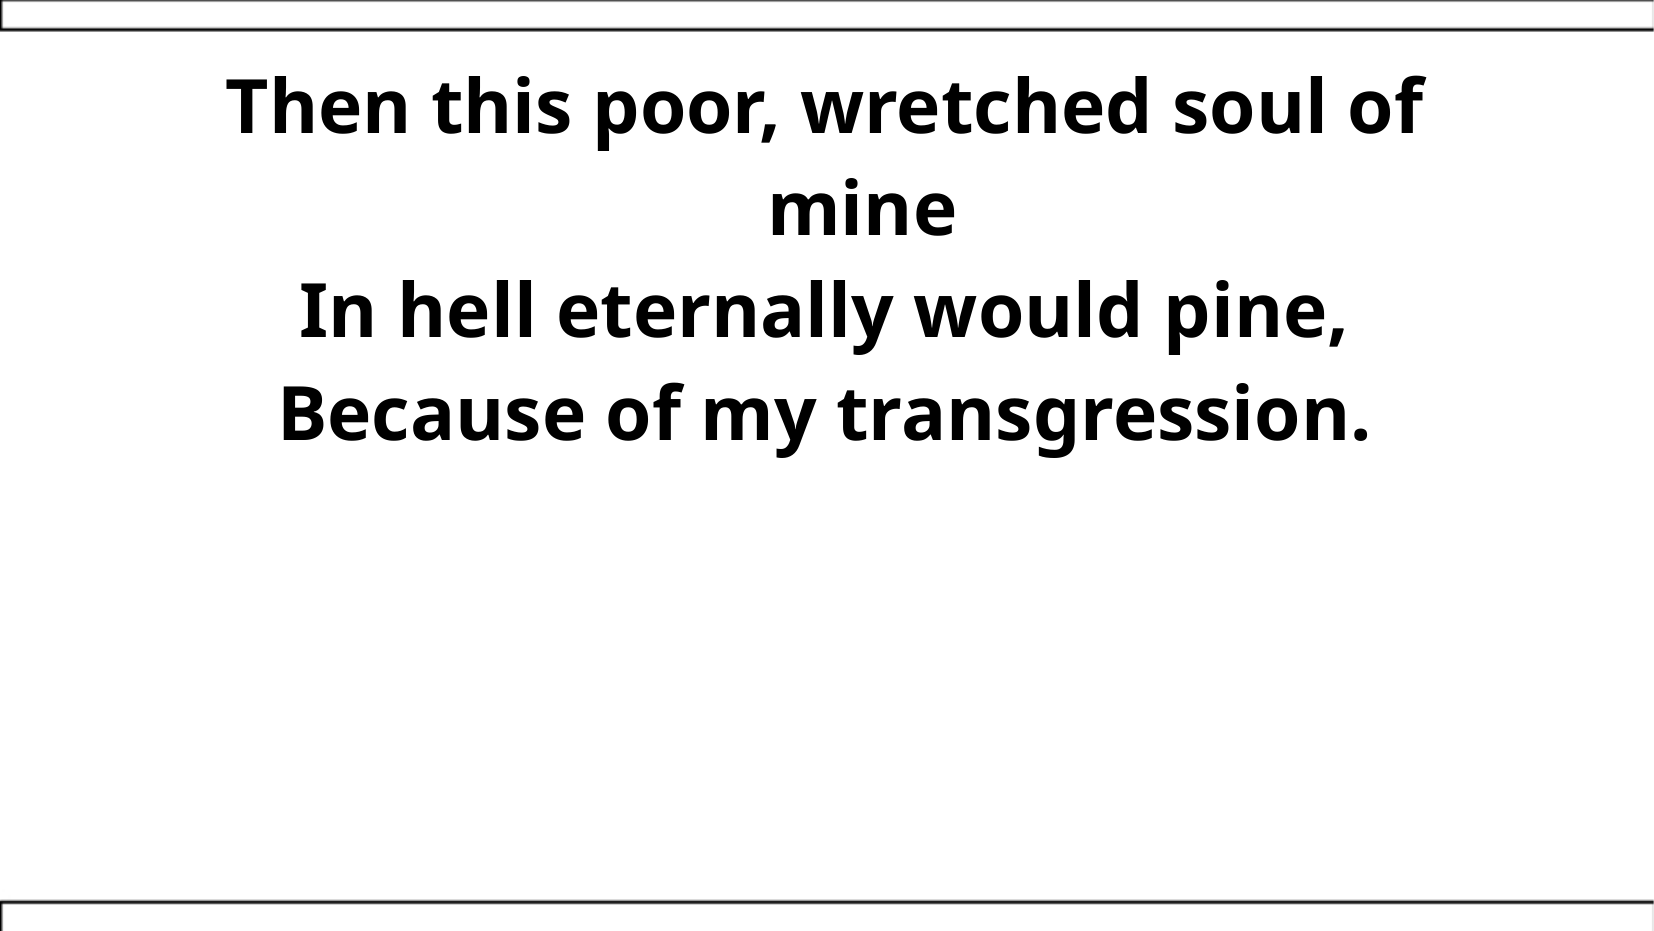

Then this poor, wretched soul of mine
In hell eternally would pine,
Because of my transgression.